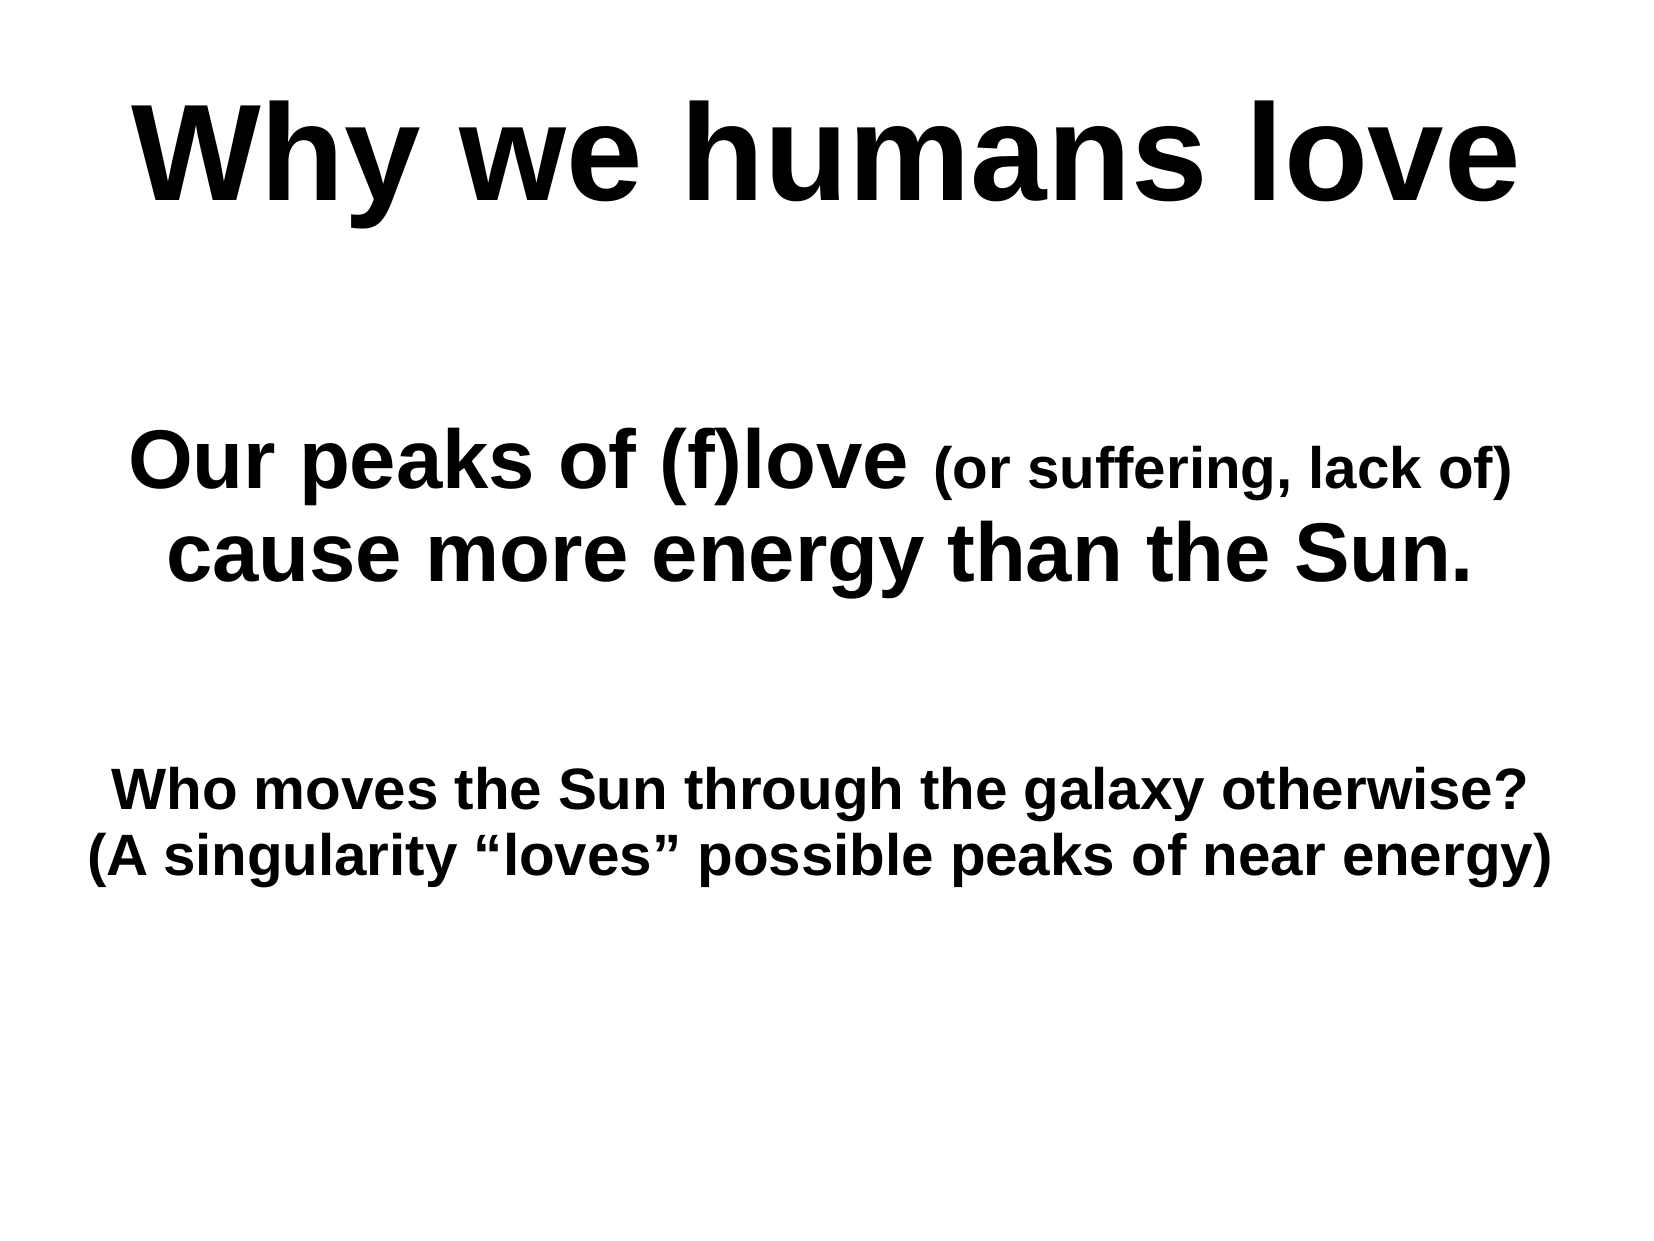

# Why we humans love
Our peaks of (f)love (or suffering, lack of) cause more energy than the Sun.
Who moves the Sun through the galaxy otherwise?
(A singularity “loves” possible peaks of near energy)